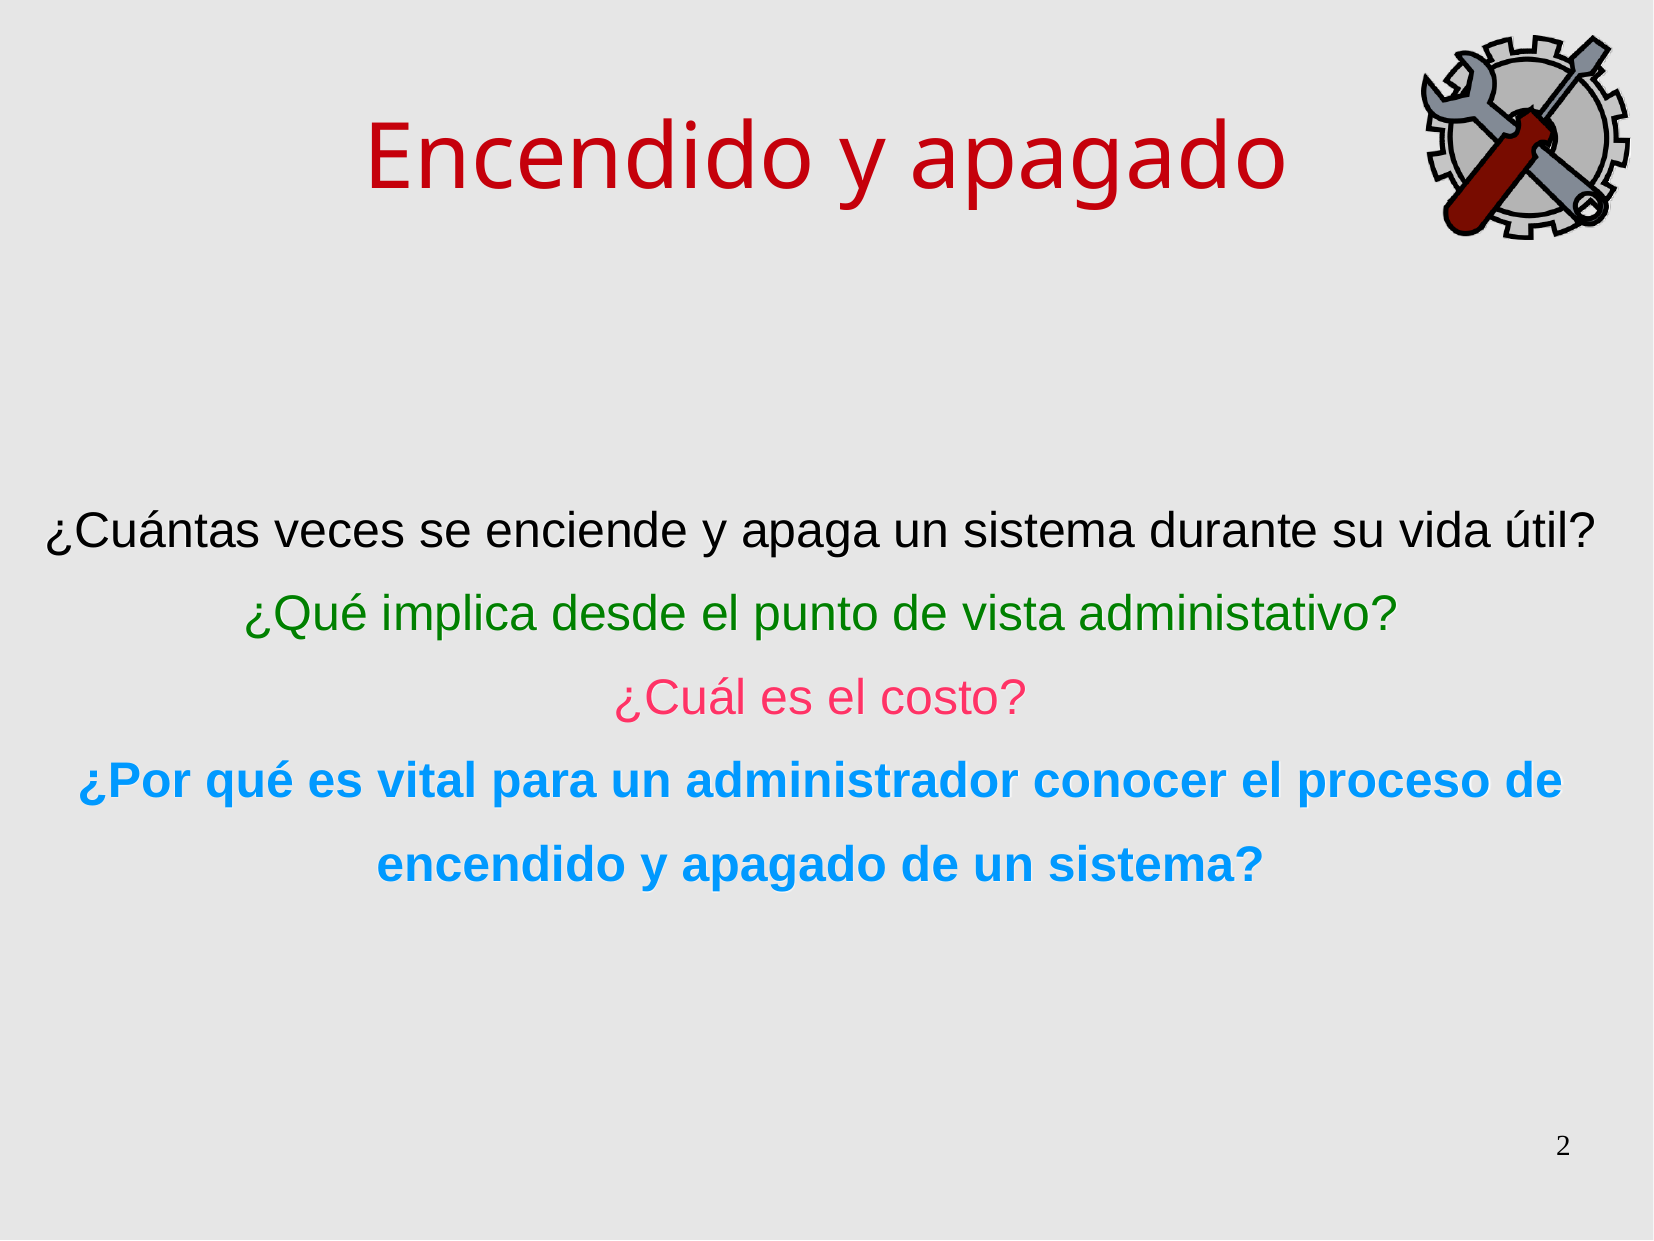

# Encendido y apagado
¿Cuántas veces se enciende y apaga un sistema durante su vida útil?
¿Qué implica desde el punto de vista administativo?
¿Cuál es el costo?
¿Por qué es vital para un administrador conocer el proceso de encendido y apagado de un sistema?
2